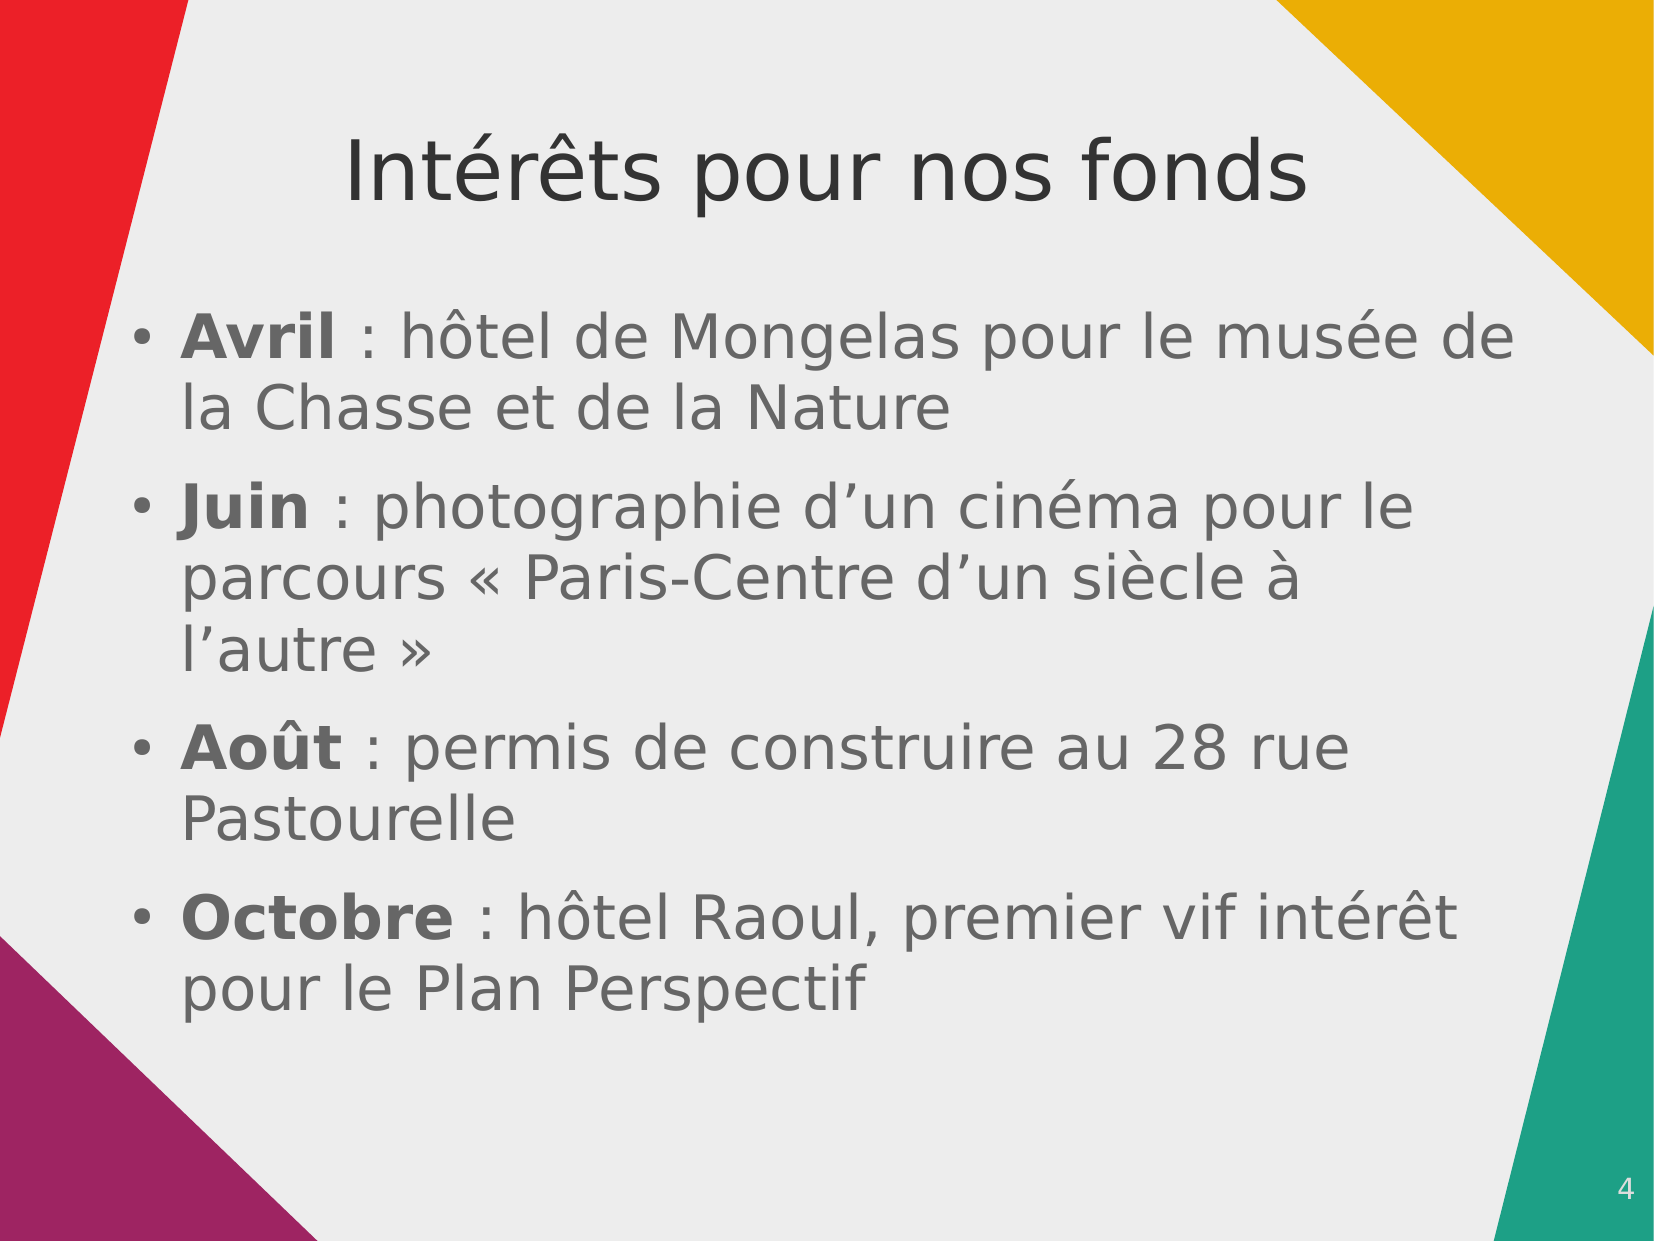

# Intérêts pour nos fonds
Avril : hôtel de Mongelas pour le musée de la Chasse et de la Nature
Juin : photographie d’un cinéma pour le parcours « Paris-Centre d’un siècle à l’autre »
Août : permis de construire au 28 rue Pastourelle
Octobre : hôtel Raoul, premier vif intérêt pour le Plan Perspectif
4